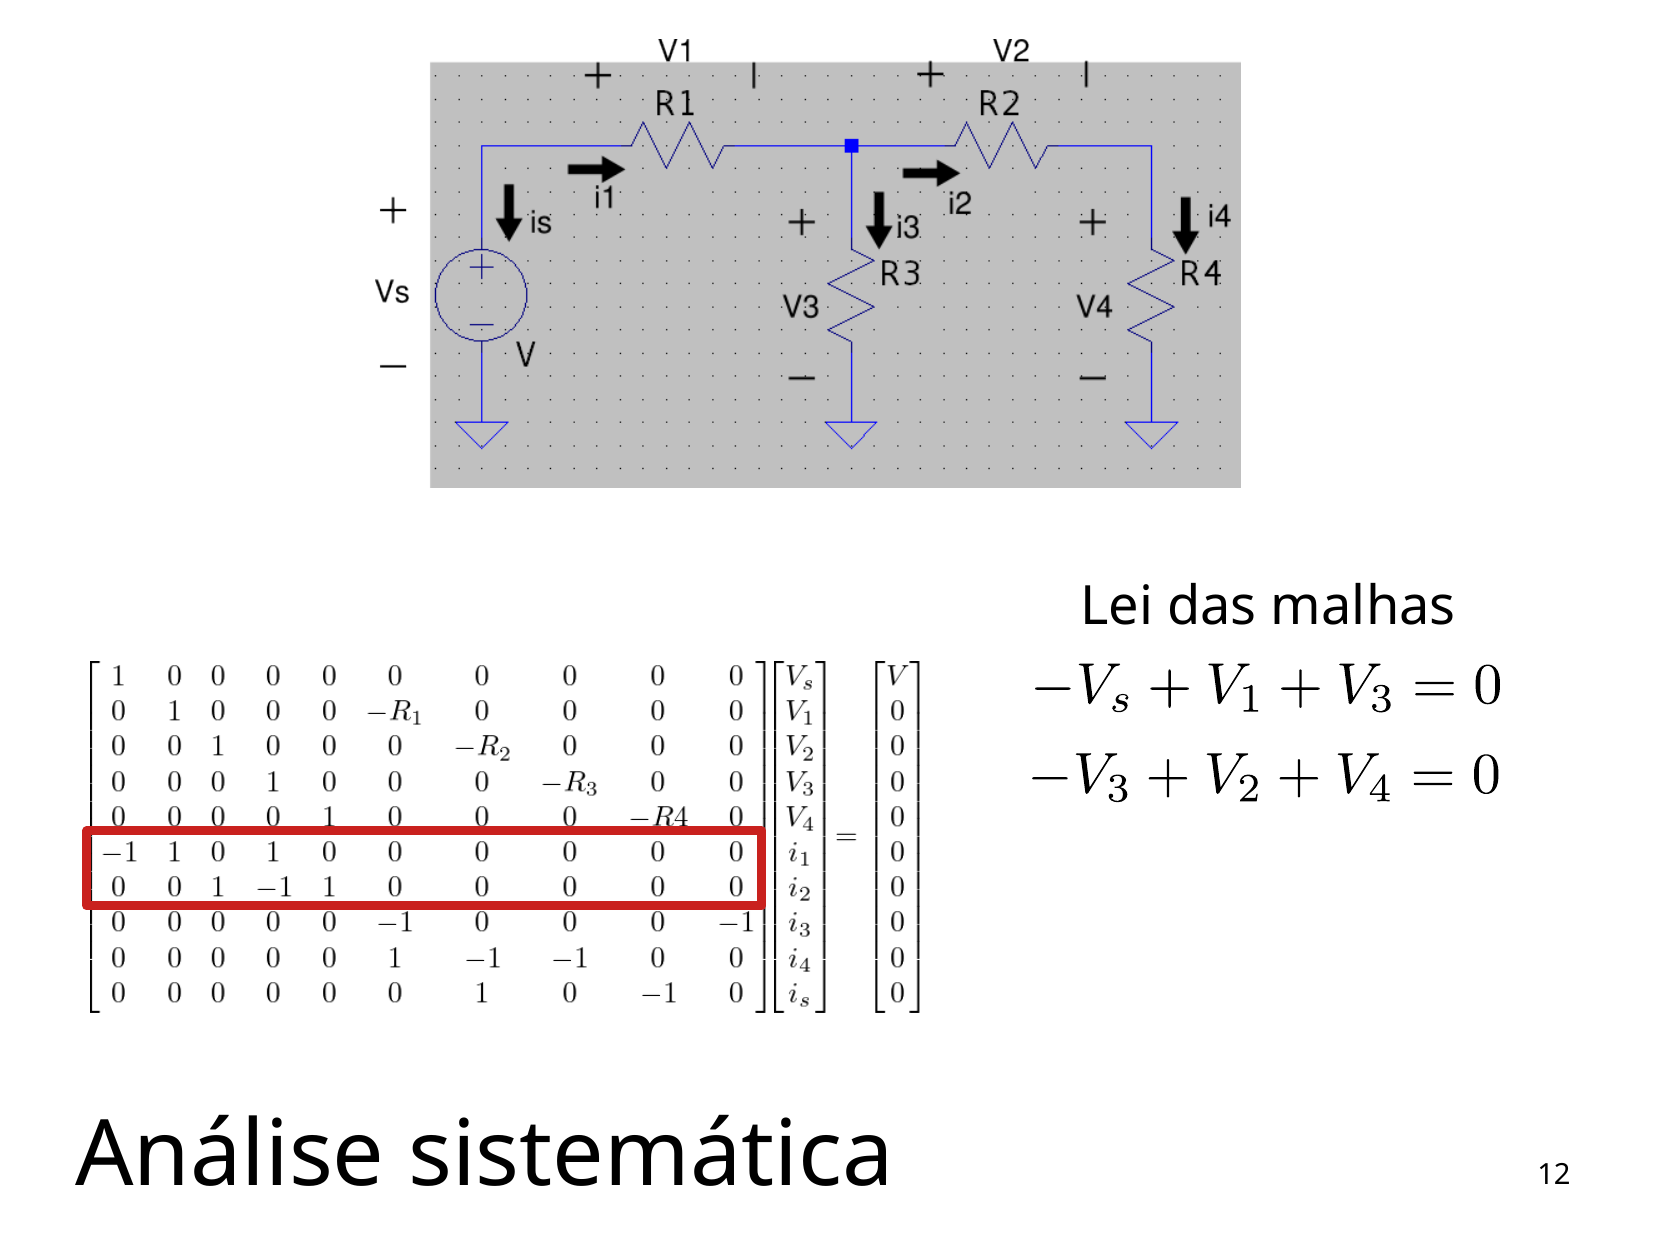

Lei das malhas
# Análise sistemática
12